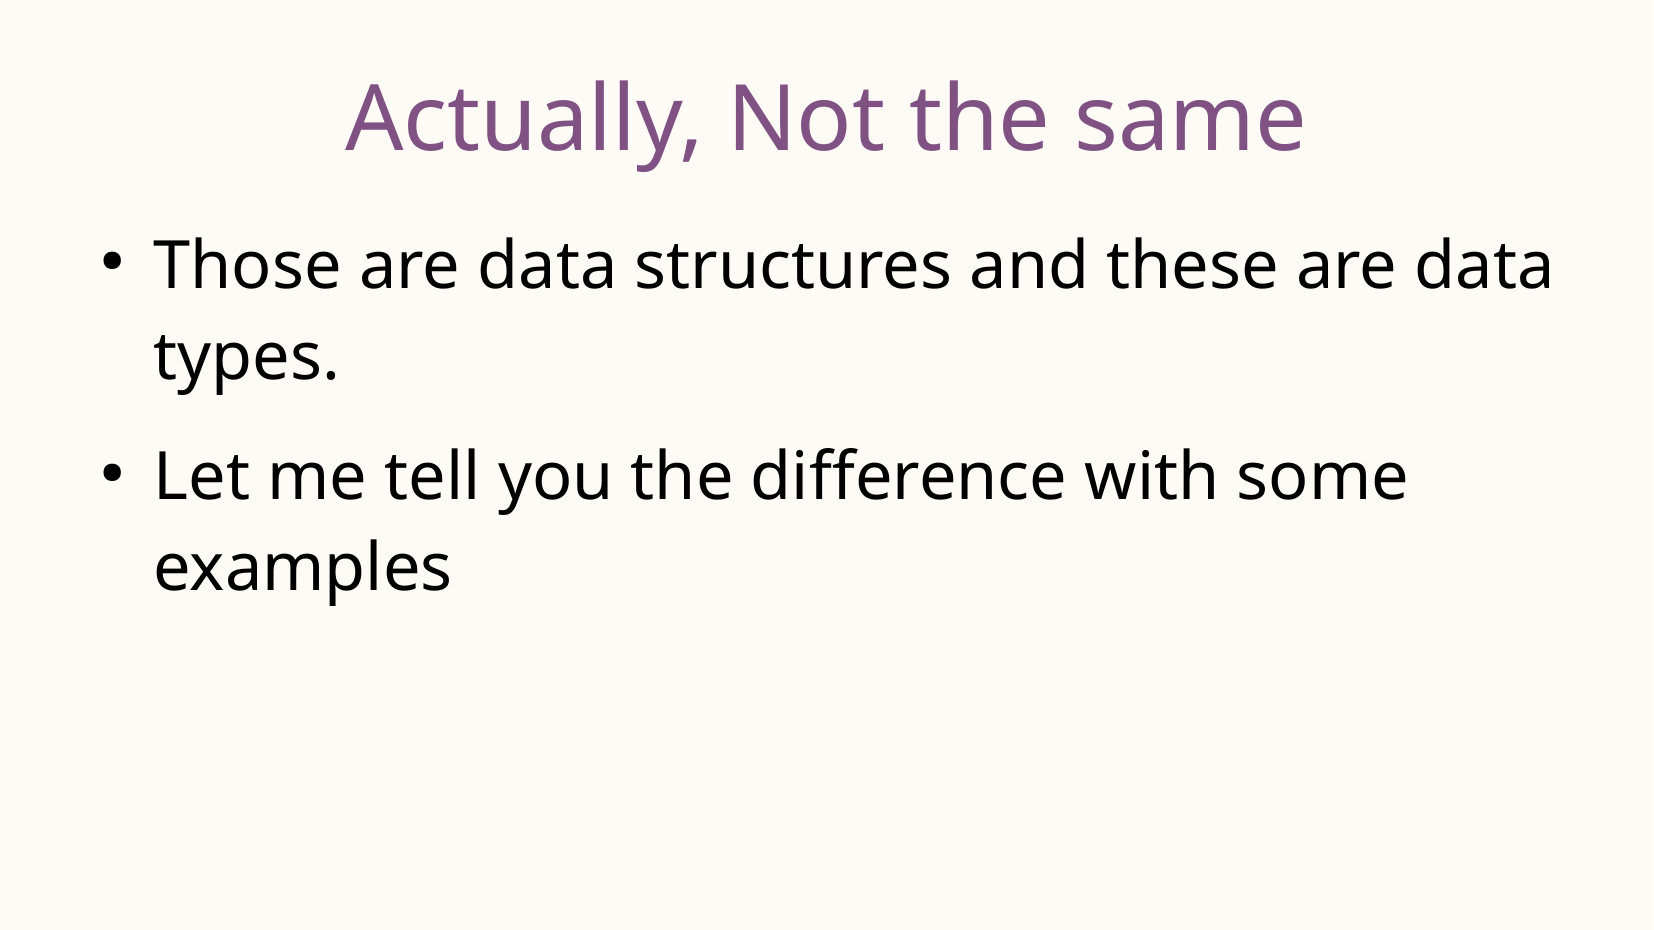

# Actually, Not the same
Those are data structures and these are data types.
Let me tell you the difference with some examples